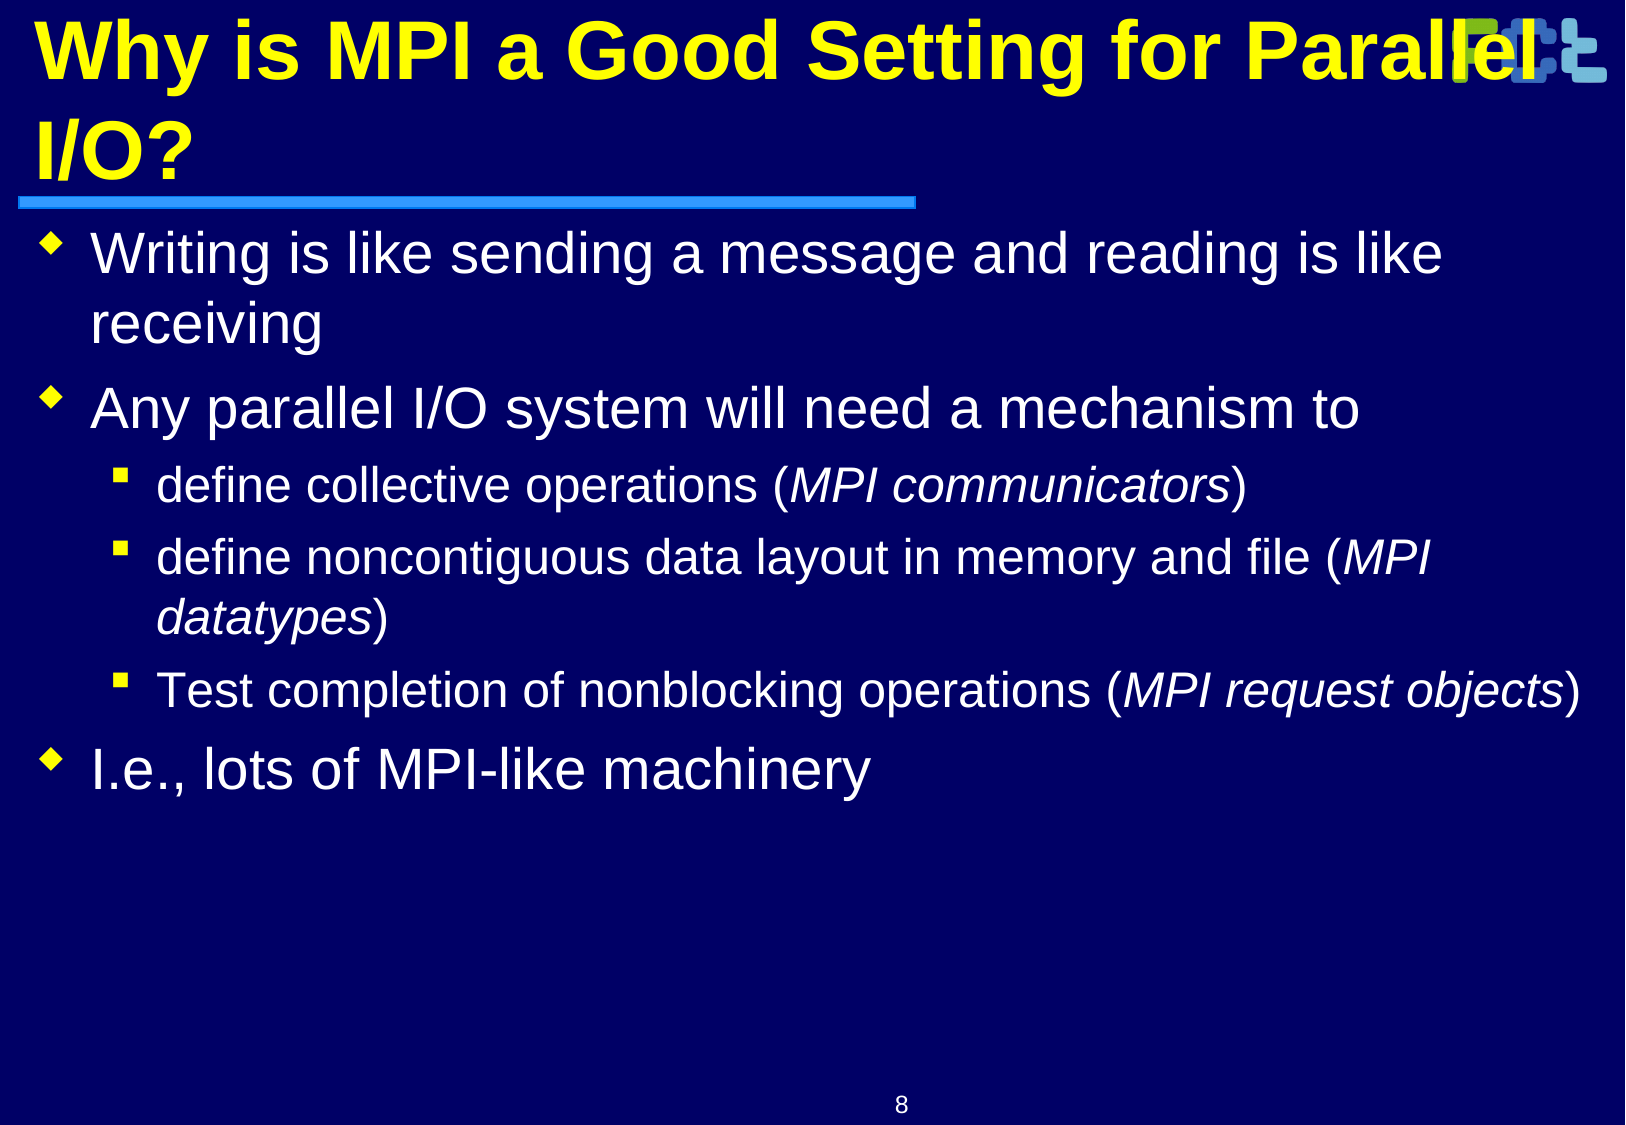

# Why is MPI a Good Setting for Parallel I/O?
Writing is like sending a message and reading is like receiving
Any parallel I/O system will need a mechanism to
define collective operations (MPI communicators)
define noncontiguous data layout in memory and file (MPI datatypes)
Test completion of nonblocking operations (MPI request objects)
I.e., lots of MPI-like machinery